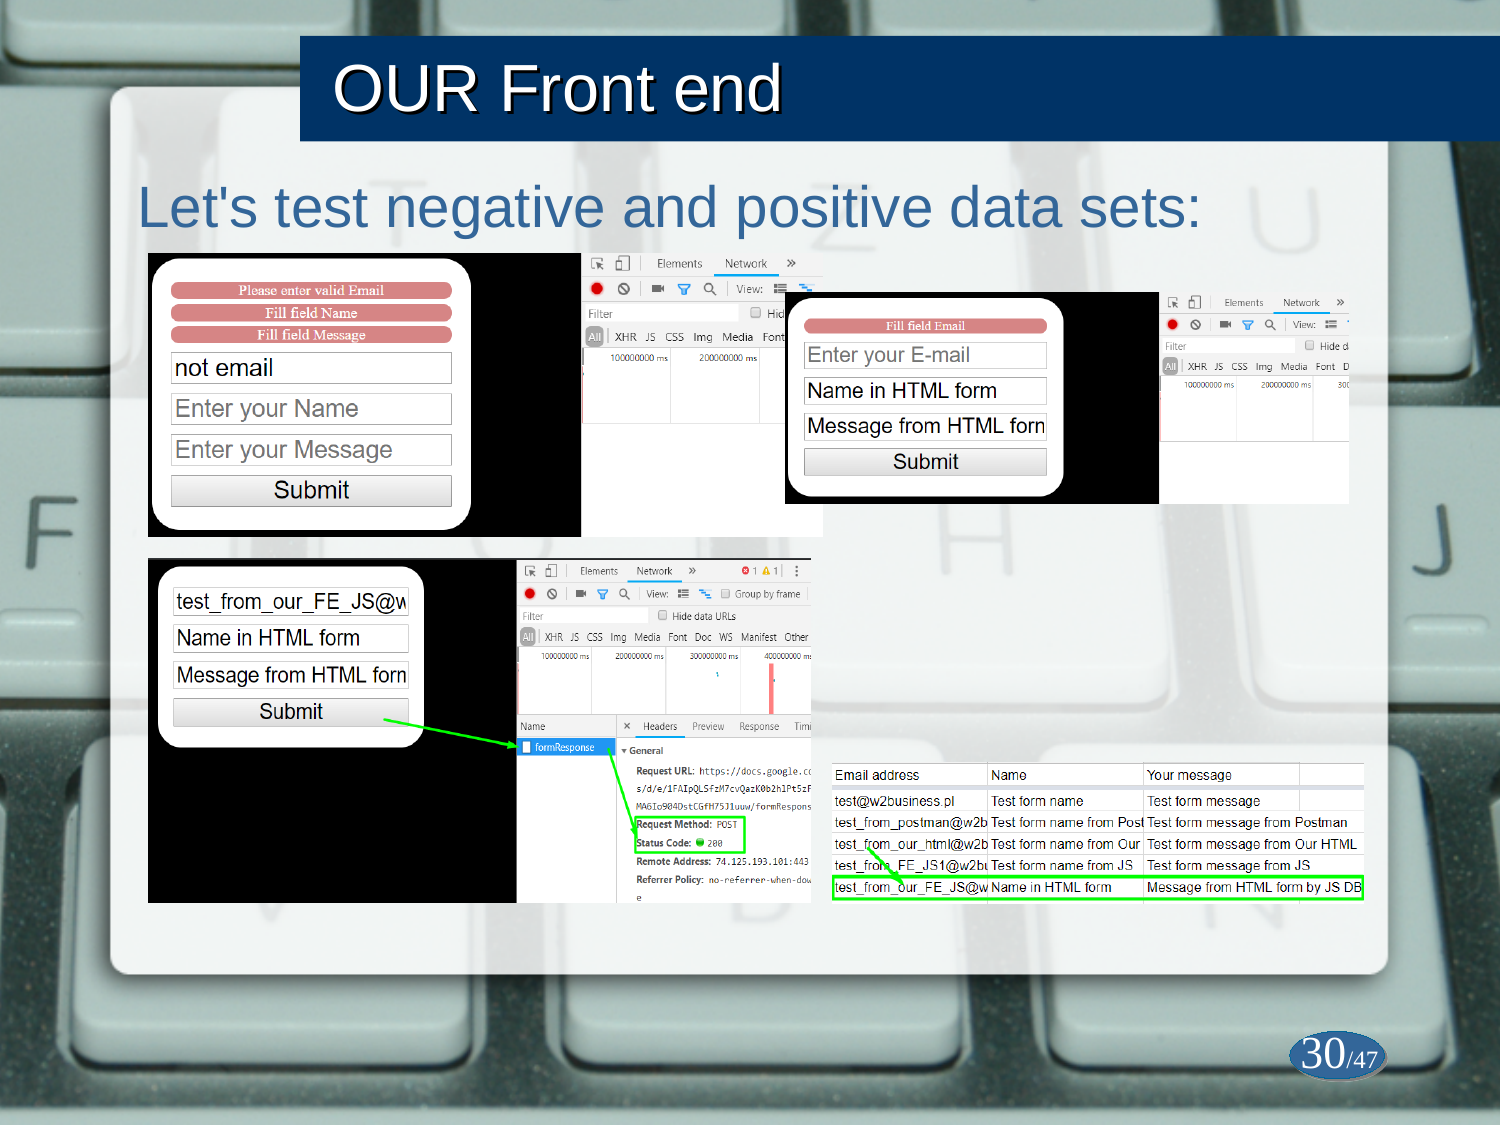

# OUR Front end
Let's test negative and positive data sets:
30